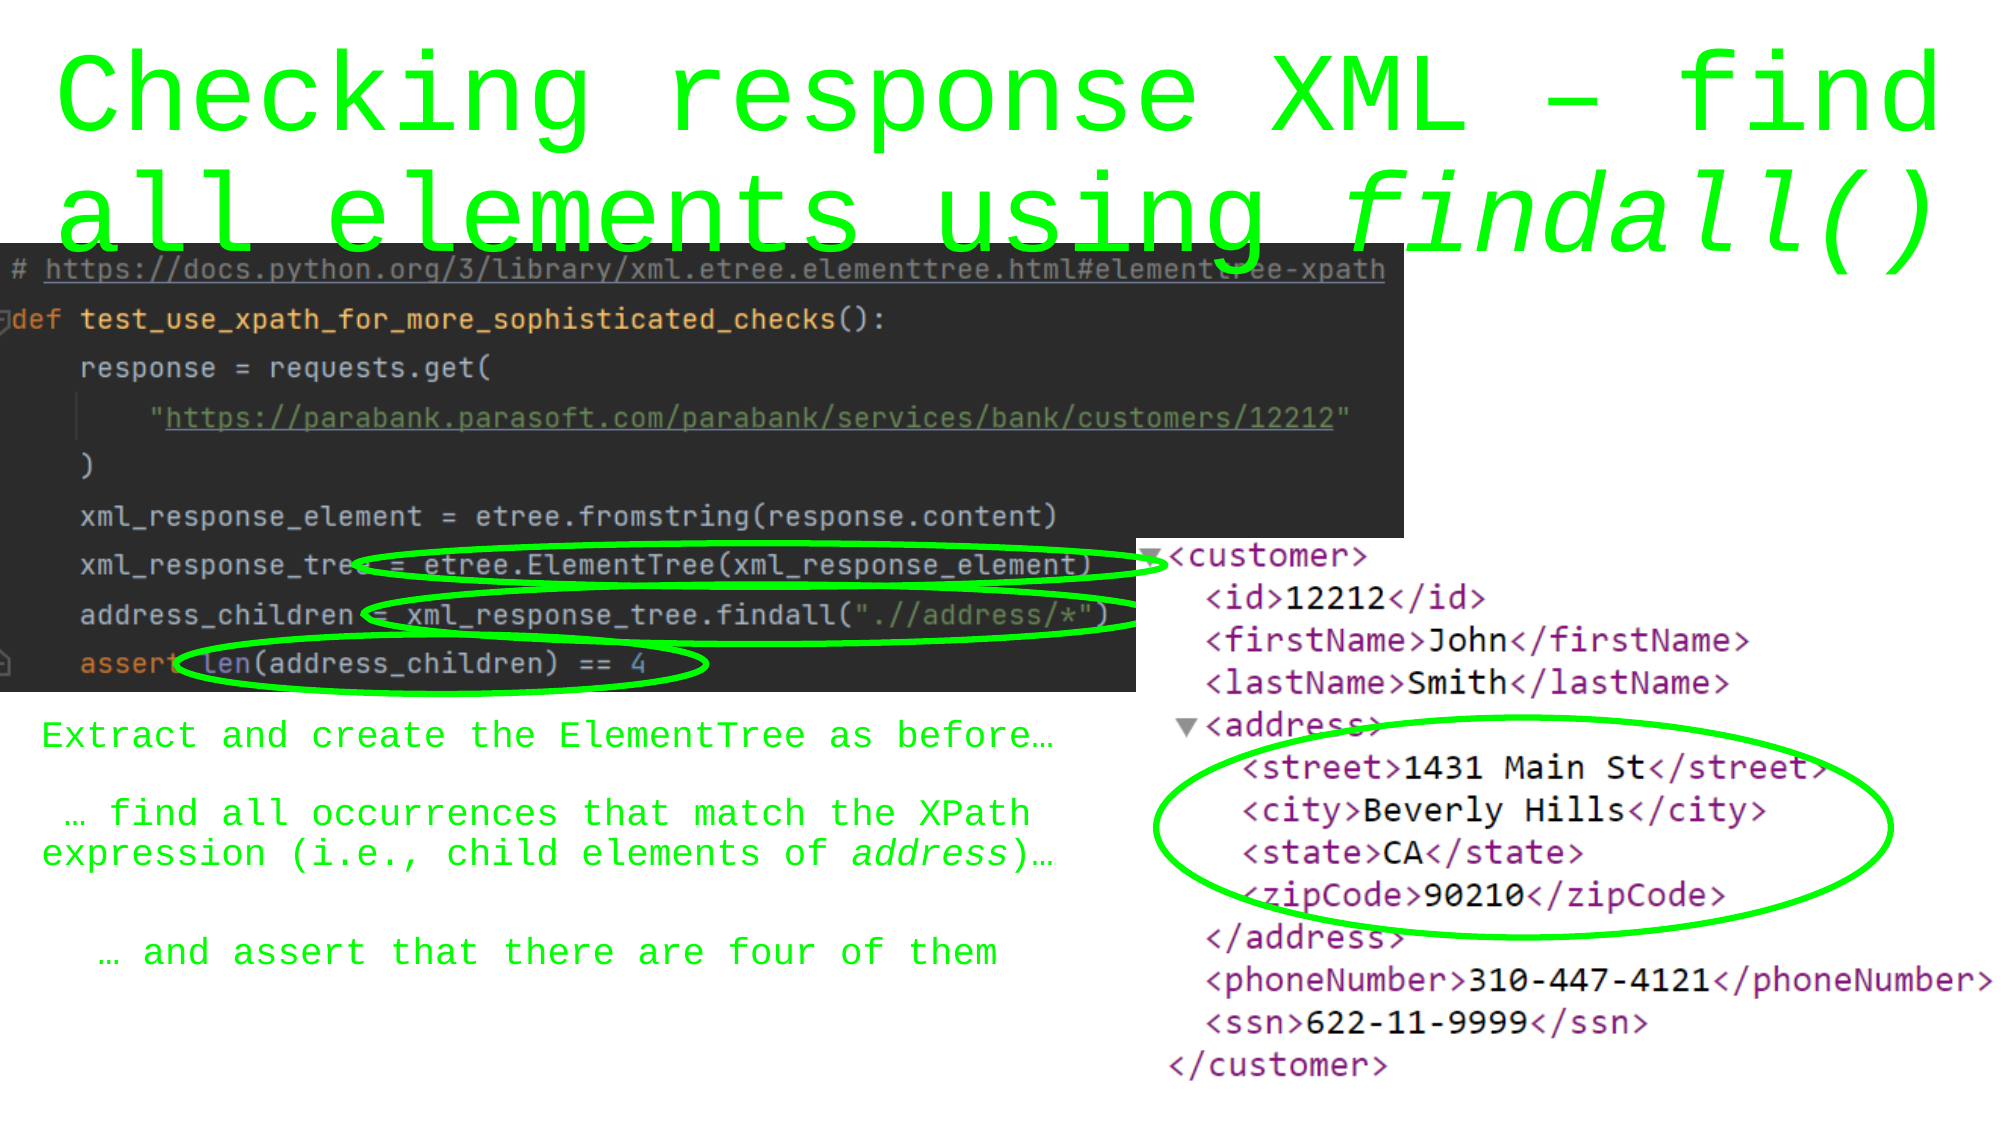

# Checking response XML – find all elements using findall()
Extract and create the ElementTree as before…
… find all occurrences that match the XPath expression (i.e., child elements of address)…
… and assert that there are four of them